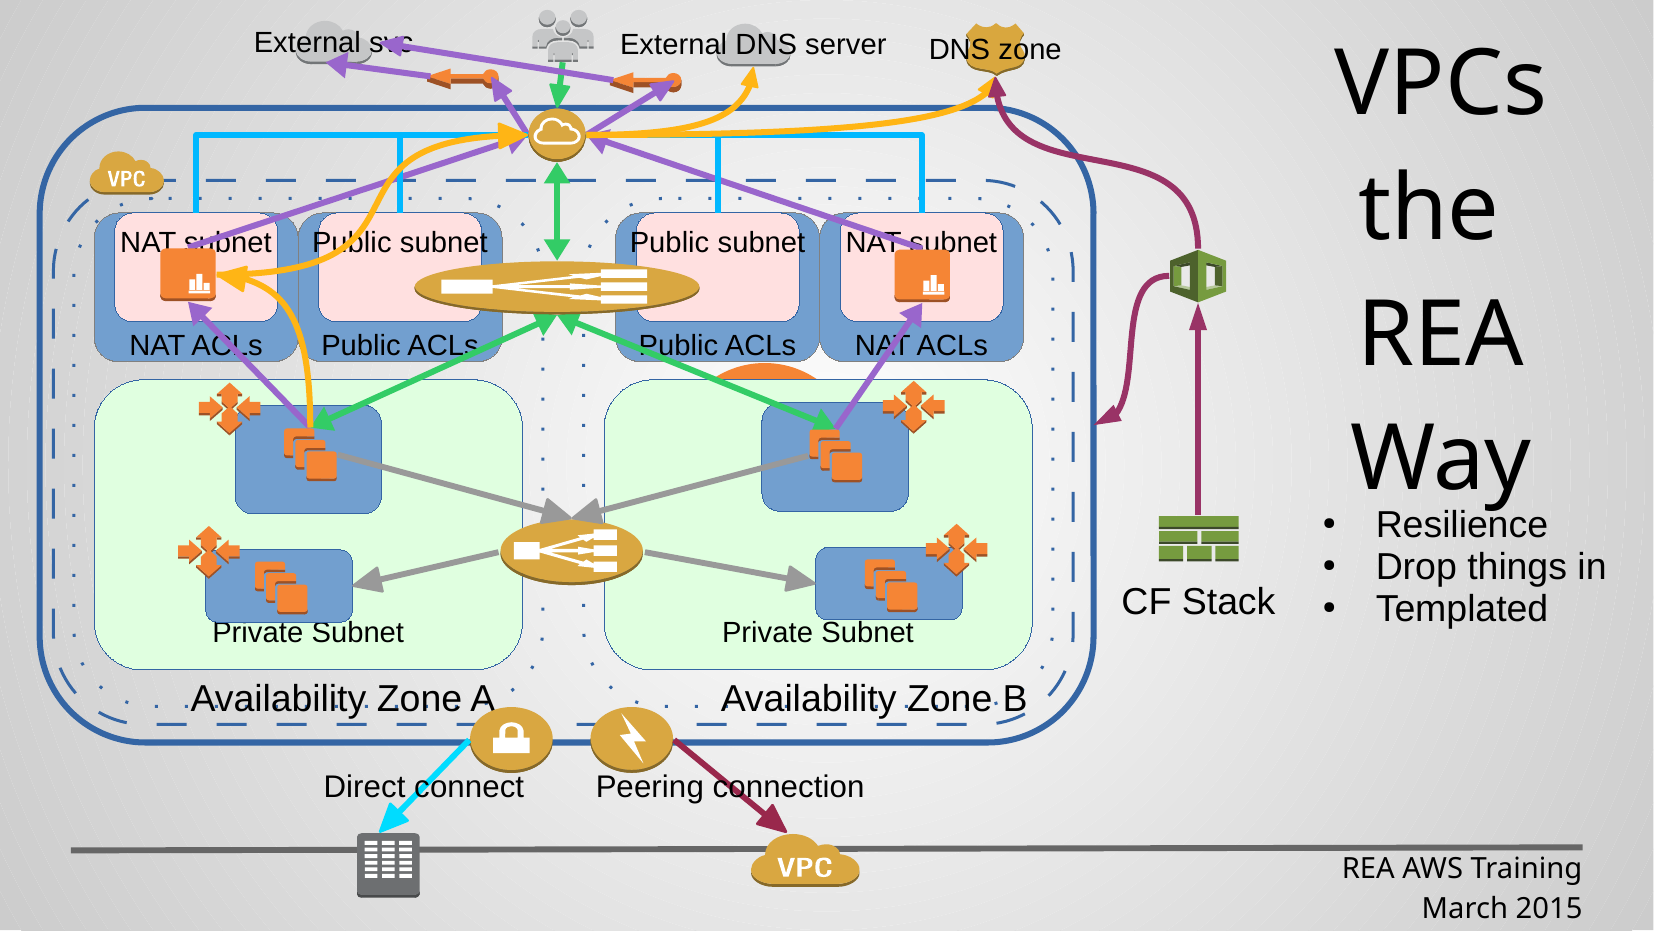

External svc
VPCs
the
REA Way
External DNS server
DNS zone
NAT ACLs
NAT subnet
Public ACLs
Public subnet
Public ACLs
Public subnet
NAT ACLs
NAT subnet
Private Subnet
Private Subnet
Resilience
Drop things in
Templated
CF Stack
Availability Zone A
Availability Zone B